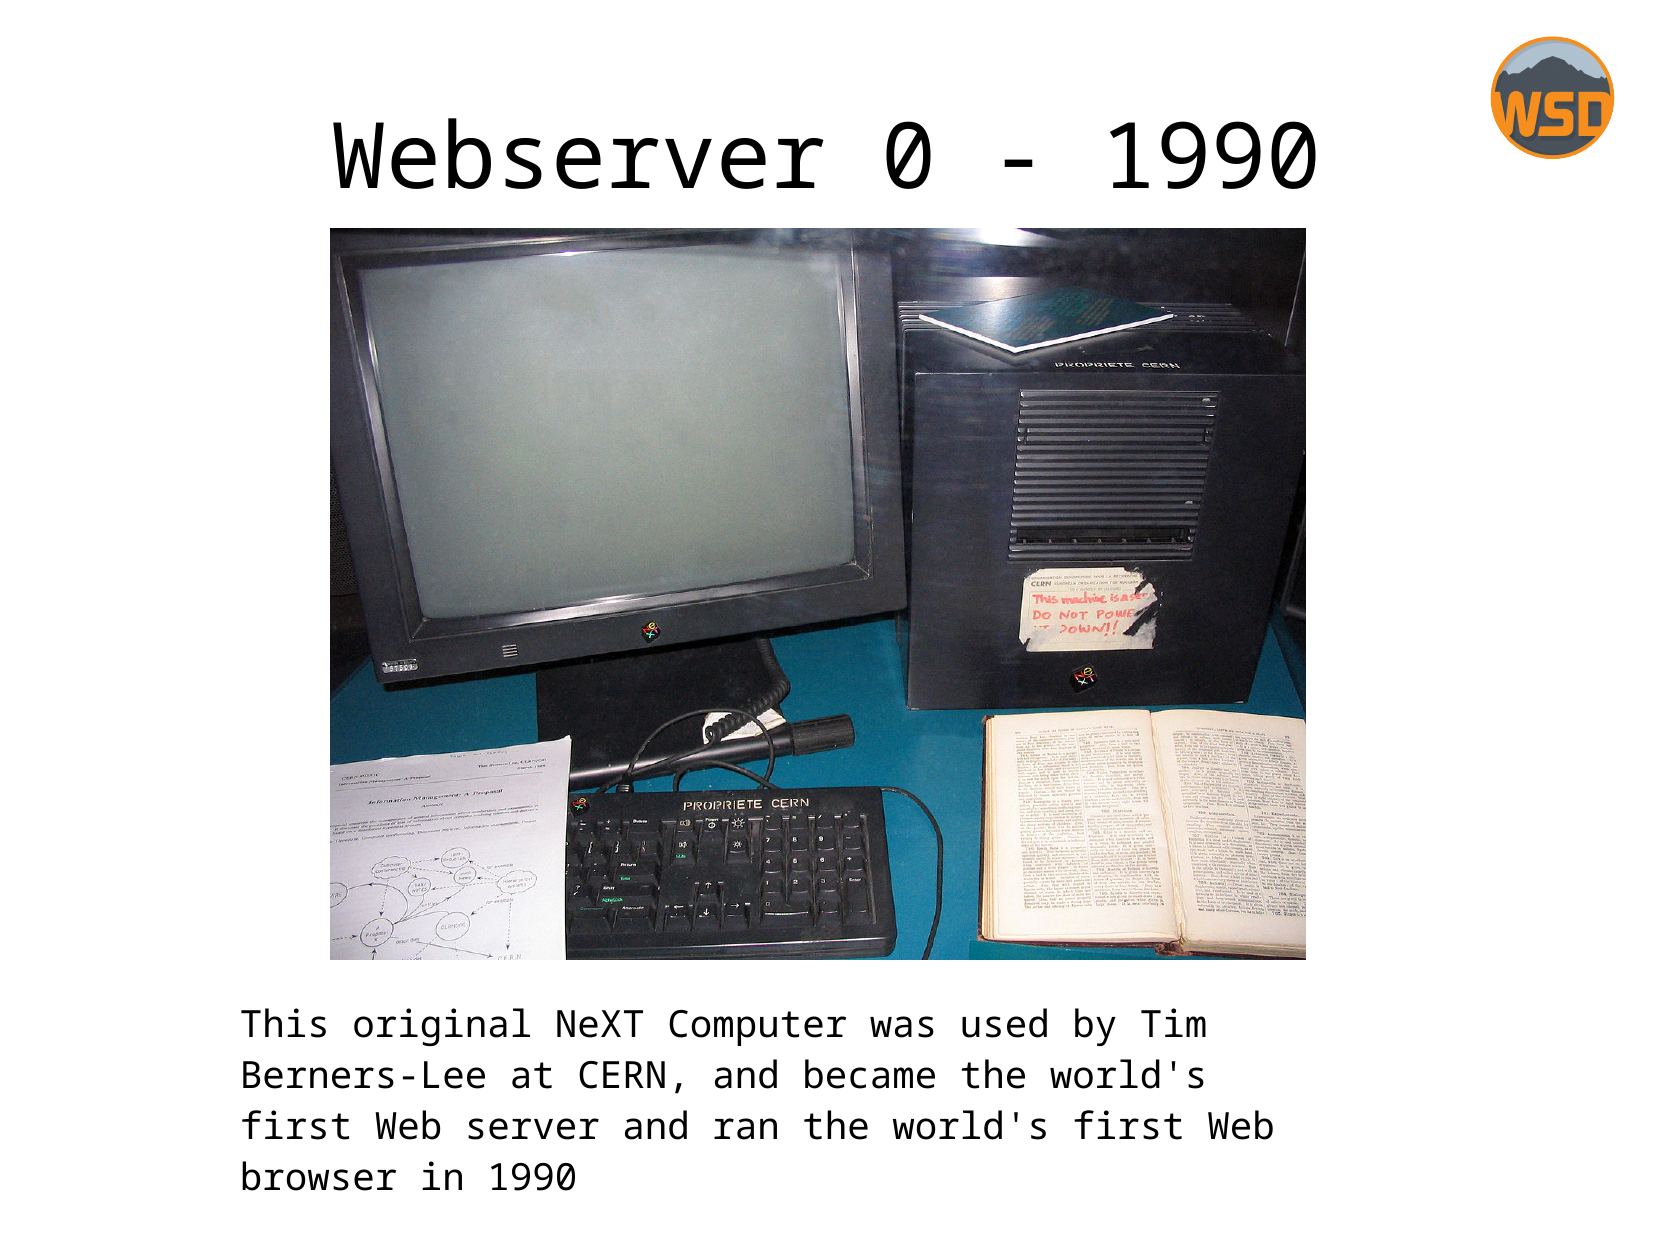

# Webserver 0 - 1990
This original NeXT Computer was used by Tim Berners-Lee at CERN, and became the world's first Web server and ran the world's first Web browser in 1990